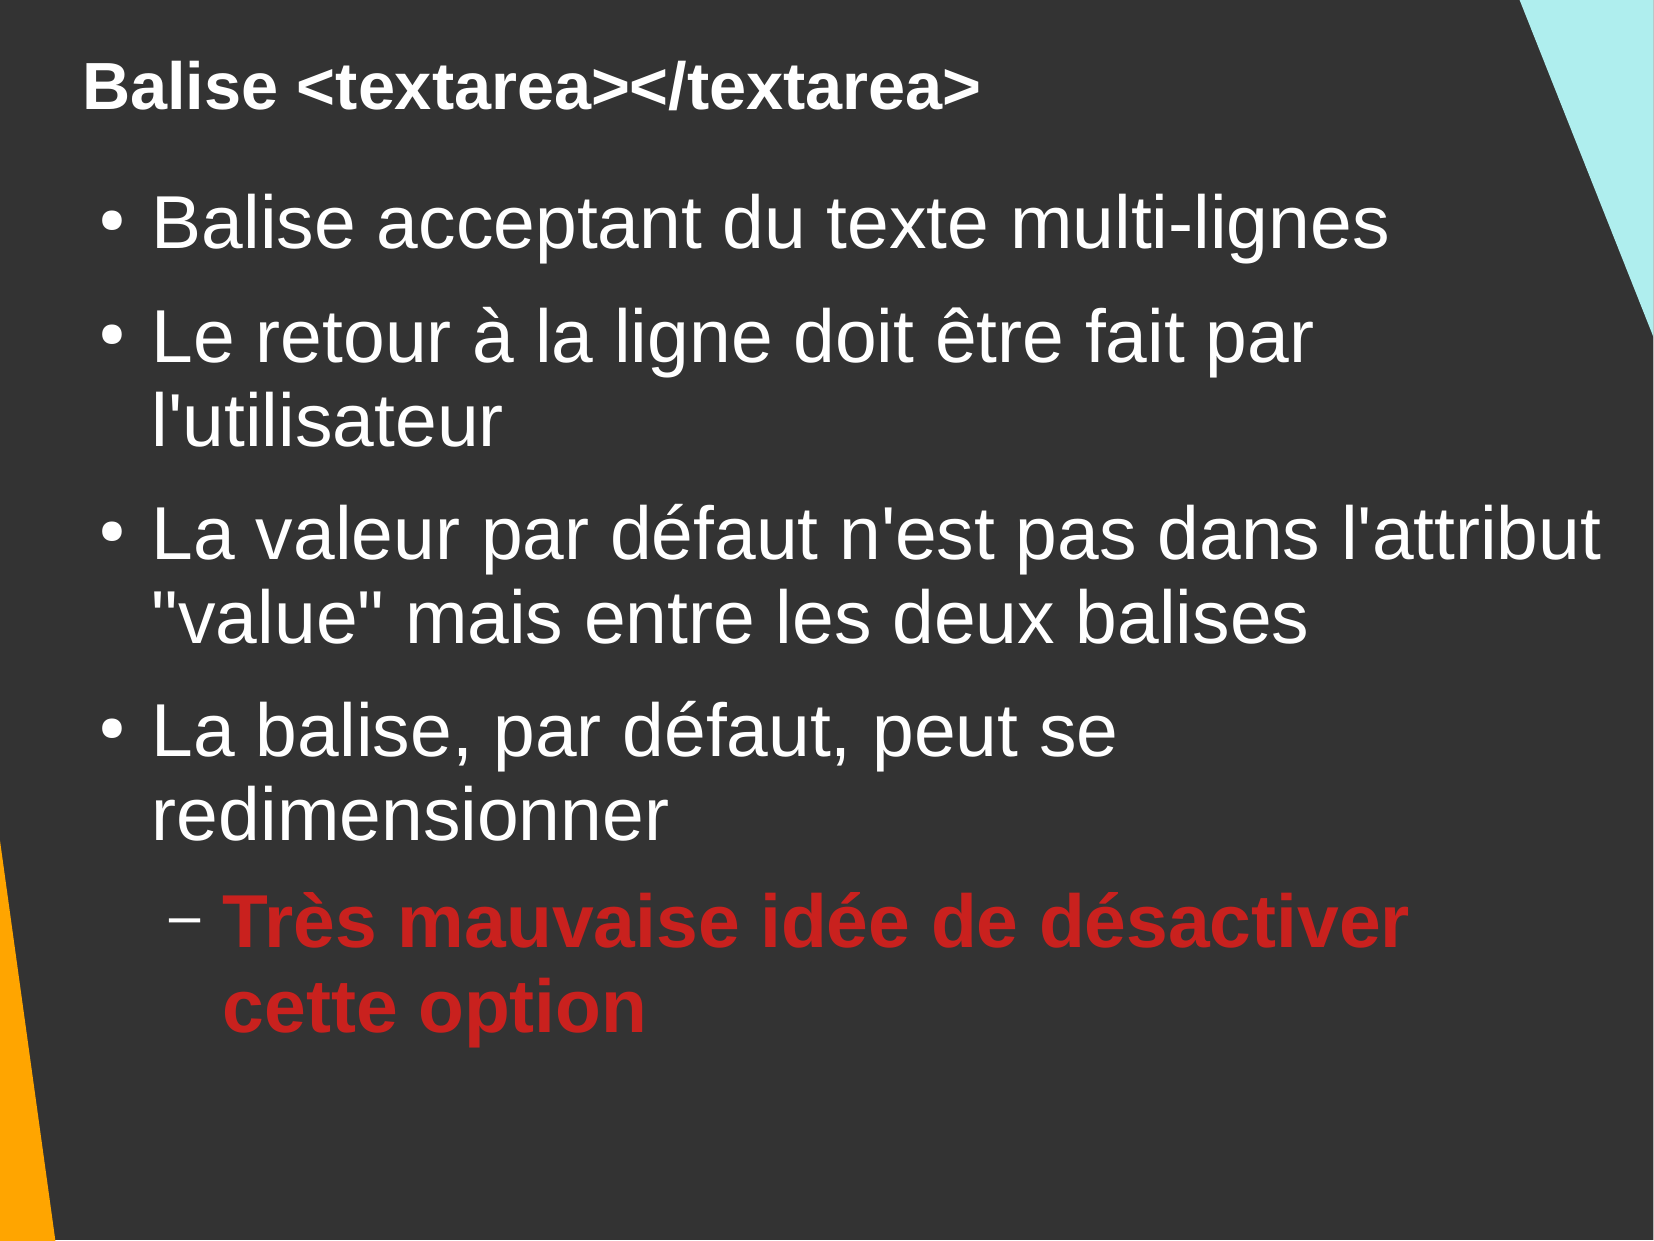

# Balise <textarea></textarea>
Balise acceptant du texte multi-lignes
Le retour à la ligne doit être fait par l'utilisateur
La valeur par défaut n'est pas dans l'attribut "value" mais entre les deux balises
La balise, par défaut, peut se redimensionner
Très mauvaise idée de désactiver cette option